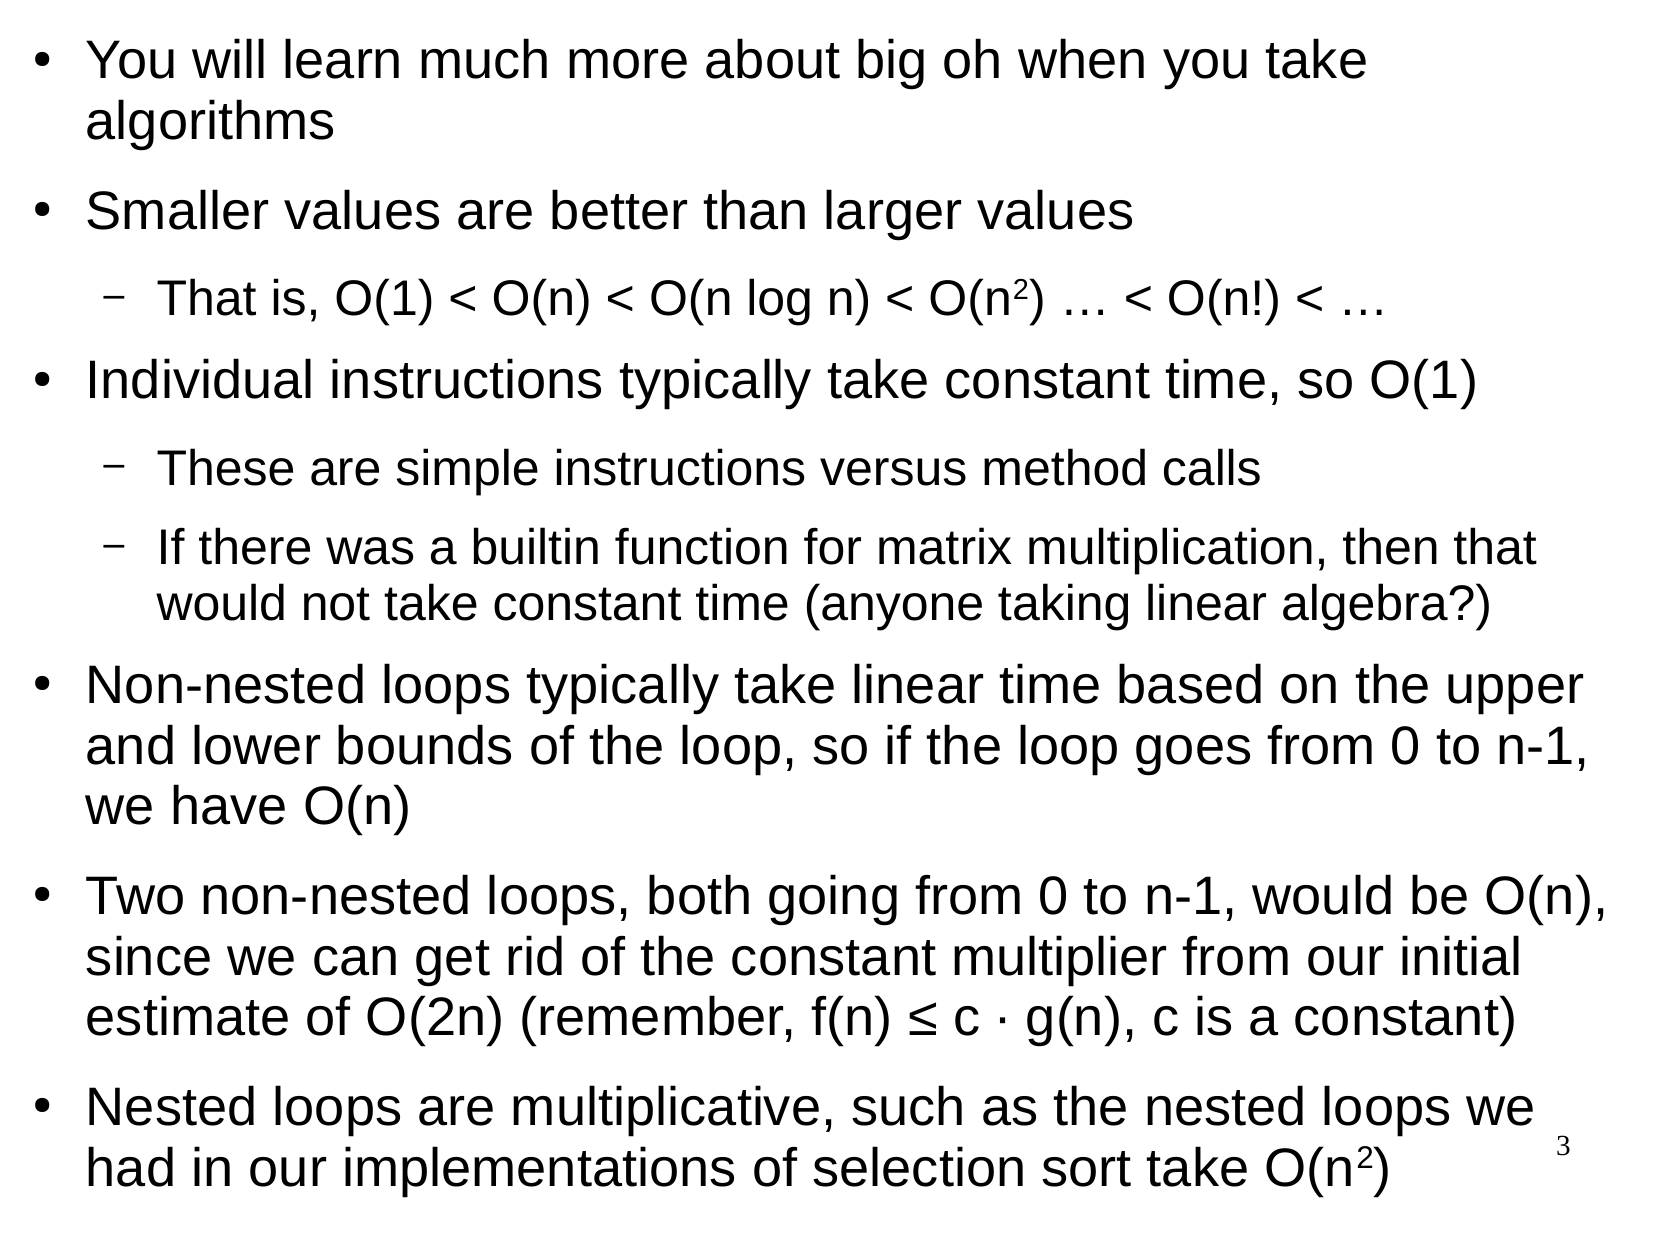

# You will learn much more about big oh when you take algorithms
Smaller values are better than larger values
That is, O(1) < O(n) < O(n log n) < O(n2) … < O(n!) < …
Individual instructions typically take constant time, so O(1)
These are simple instructions versus method calls
If there was a builtin function for matrix multiplication, then that would not take constant time (anyone taking linear algebra?)
Non-nested loops typically take linear time based on the upper and lower bounds of the loop, so if the loop goes from 0 to n-1, we have O(n)
Two non-nested loops, both going from 0 to n-1, would be O(n), since we can get rid of the constant multiplier from our initial estimate of O(2n) (remember, f(n) ≤ c ∙ g(n), c is a constant)
Nested loops are multiplicative, such as the nested loops we had in our implementations of selection sort take O(n2)
3